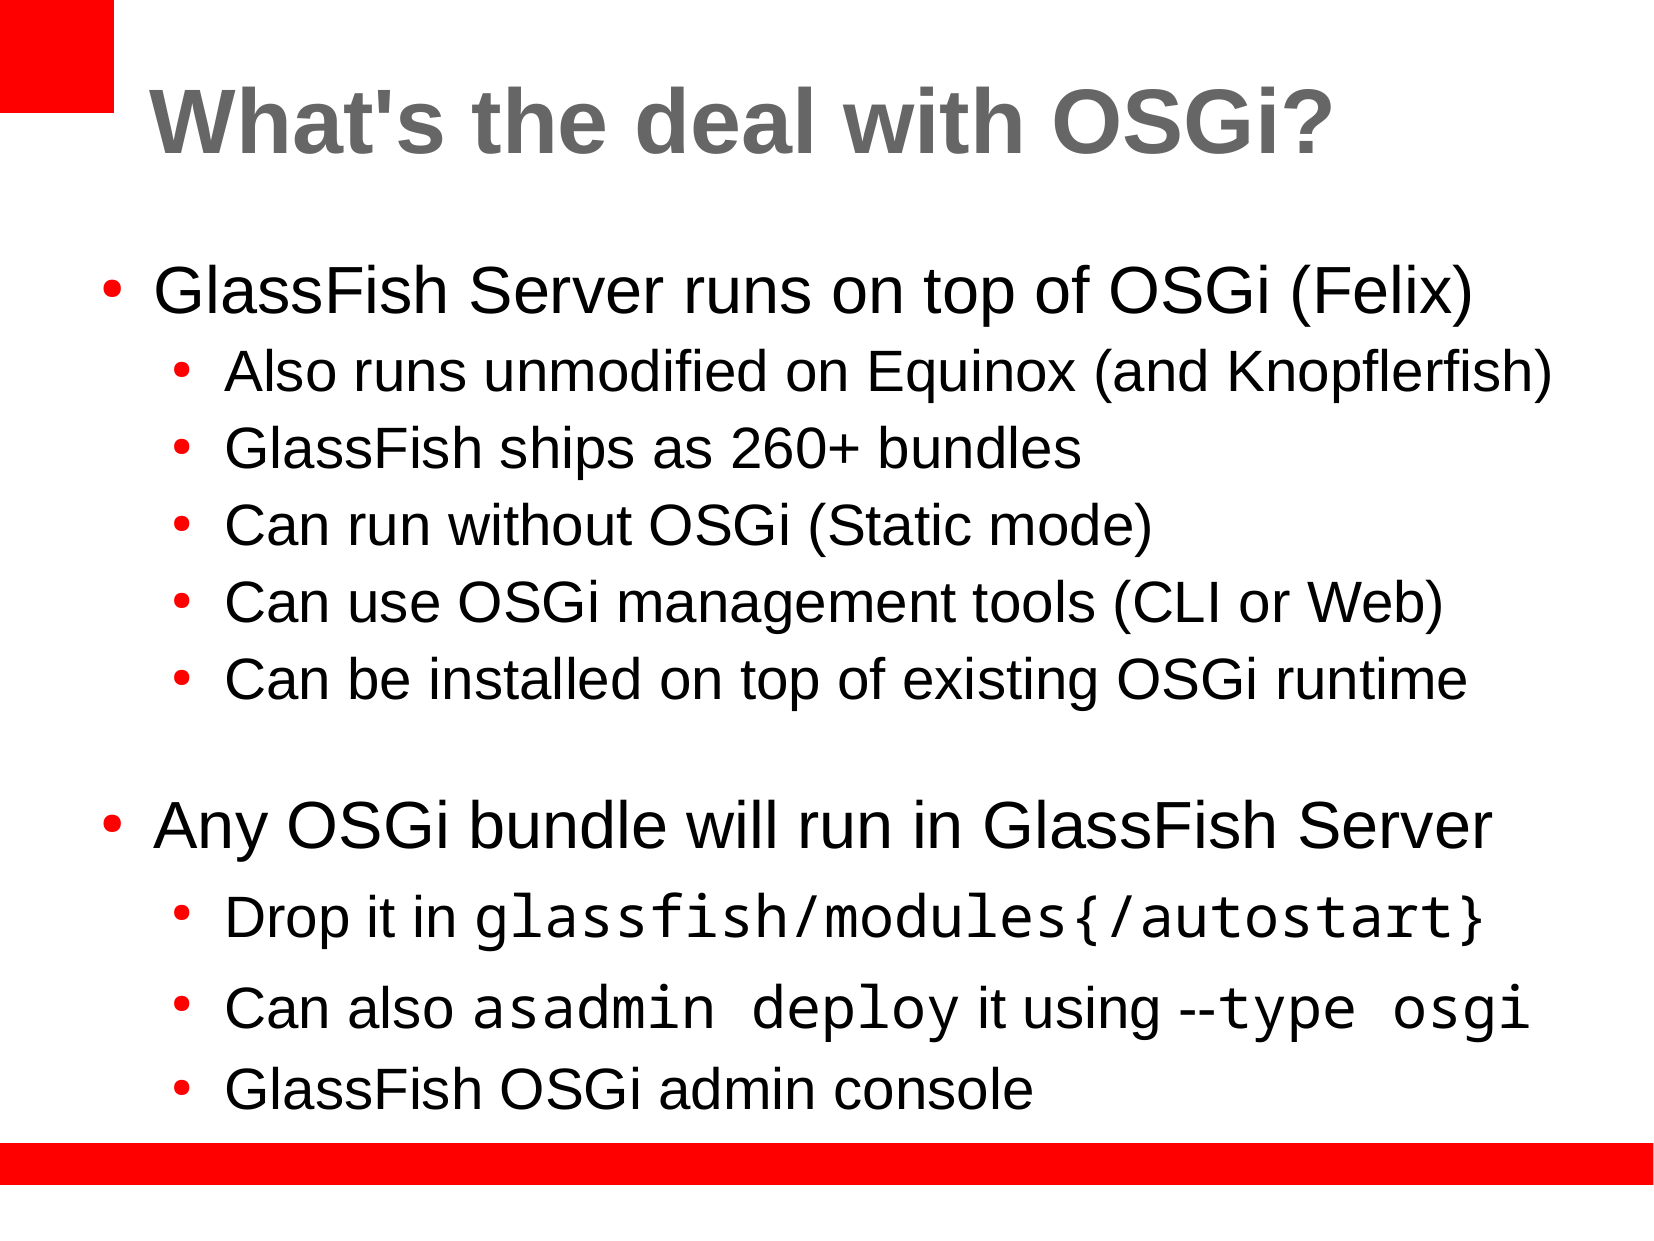

# What's the deal with OSGi?
GlassFish Server runs on top of OSGi (Felix)
Also runs unmodified on Equinox (and Knopflerfish)
GlassFish ships as 260+ bundles
Can run without OSGi (Static mode)
Can use OSGi management tools (CLI or Web)
Can be installed on top of existing OSGi runtime
Any OSGi bundle will run in GlassFish Server
Drop it in glassfish/modules{/autostart}
Can also asadmin deploy it using --type osgi
GlassFish OSGi admin console